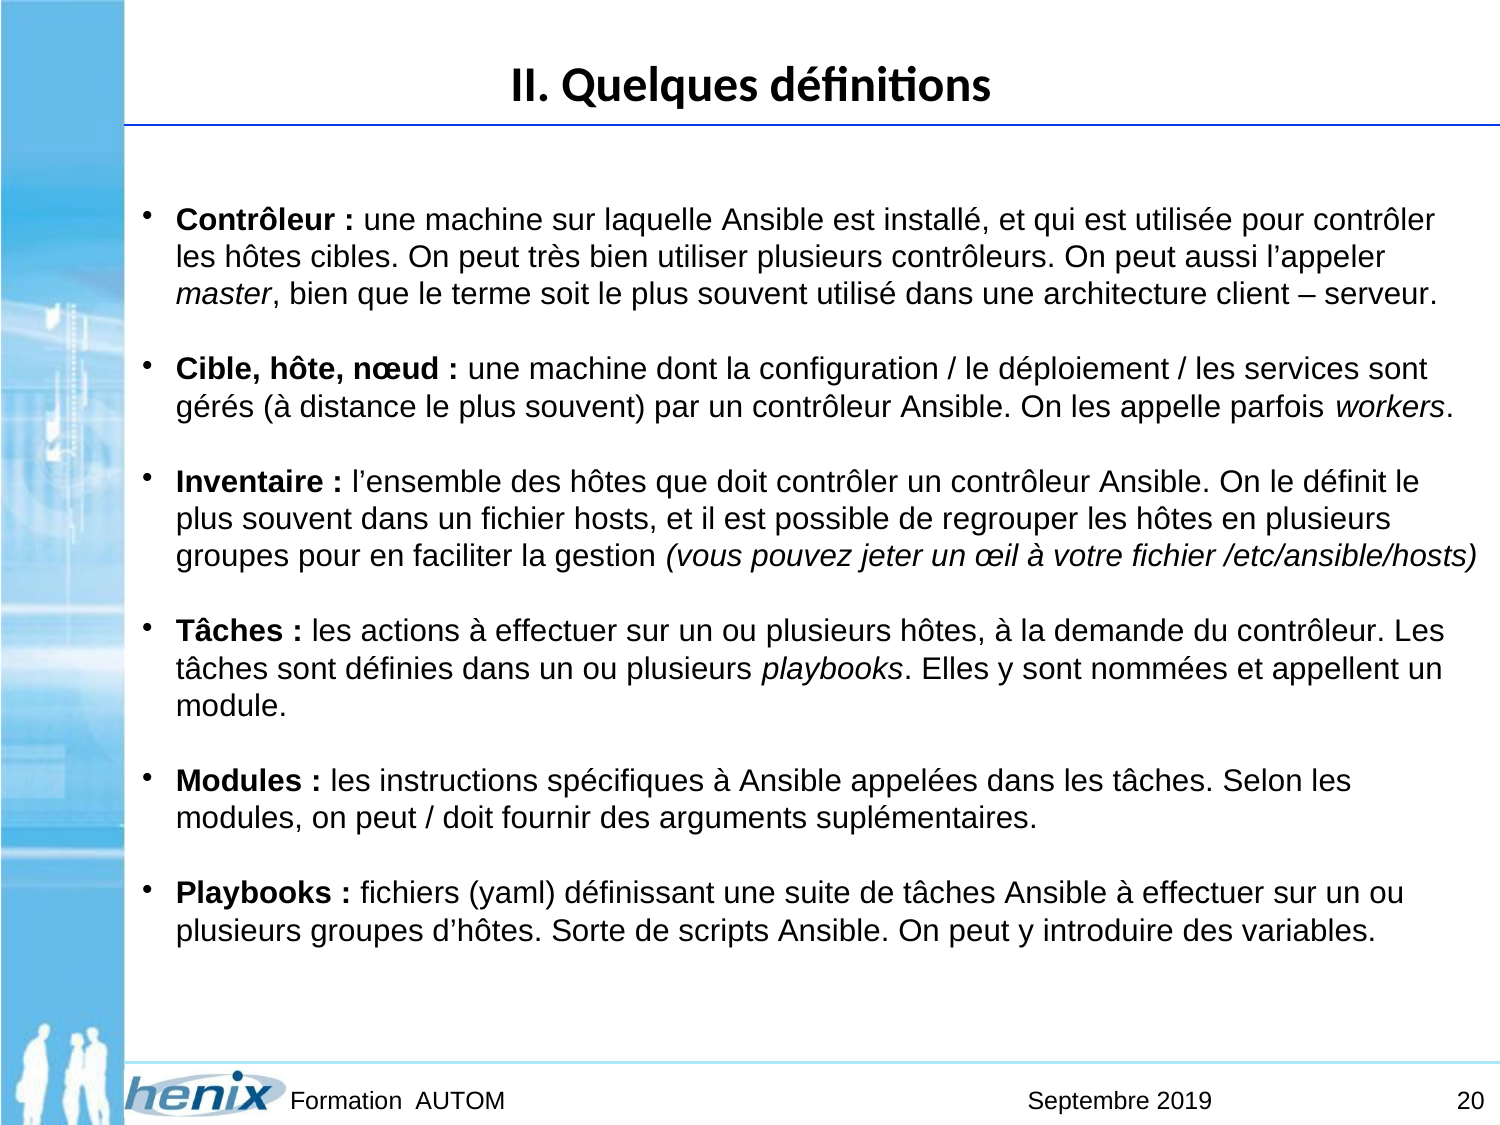

II. Quelques définitions
Contrôleur : une machine sur laquelle Ansible est installé, et qui est utilisée pour contrôler les hôtes cibles. On peut très bien utiliser plusieurs contrôleurs. On peut aussi l’appeler master, bien que le terme soit le plus souvent utilisé dans une architecture client – serveur.
Cible, hôte, nœud : une machine dont la configuration / le déploiement / les services sont gérés (à distance le plus souvent) par un contrôleur Ansible. On les appelle parfois workers.
Inventaire : l’ensemble des hôtes que doit contrôler un contrôleur Ansible. On le définit le plus souvent dans un fichier hosts, et il est possible de regrouper les hôtes en plusieurs groupes pour en faciliter la gestion (vous pouvez jeter un œil à votre fichier /etc/ansible/hosts)
Tâches : les actions à effectuer sur un ou plusieurs hôtes, à la demande du contrôleur. Les tâches sont définies dans un ou plusieurs playbooks. Elles y sont nommées et appellent un module.
Modules : les instructions spécifiques à Ansible appelées dans les tâches. Selon les modules, on peut / doit fournir des arguments suplémentaires.
Playbooks : fichiers (yaml) définissant une suite de tâches Ansible à effectuer sur un ou plusieurs groupes d’hôtes. Sorte de scripts Ansible. On peut y introduire des variables.
Formation AUTOM
Septembre 2019
20